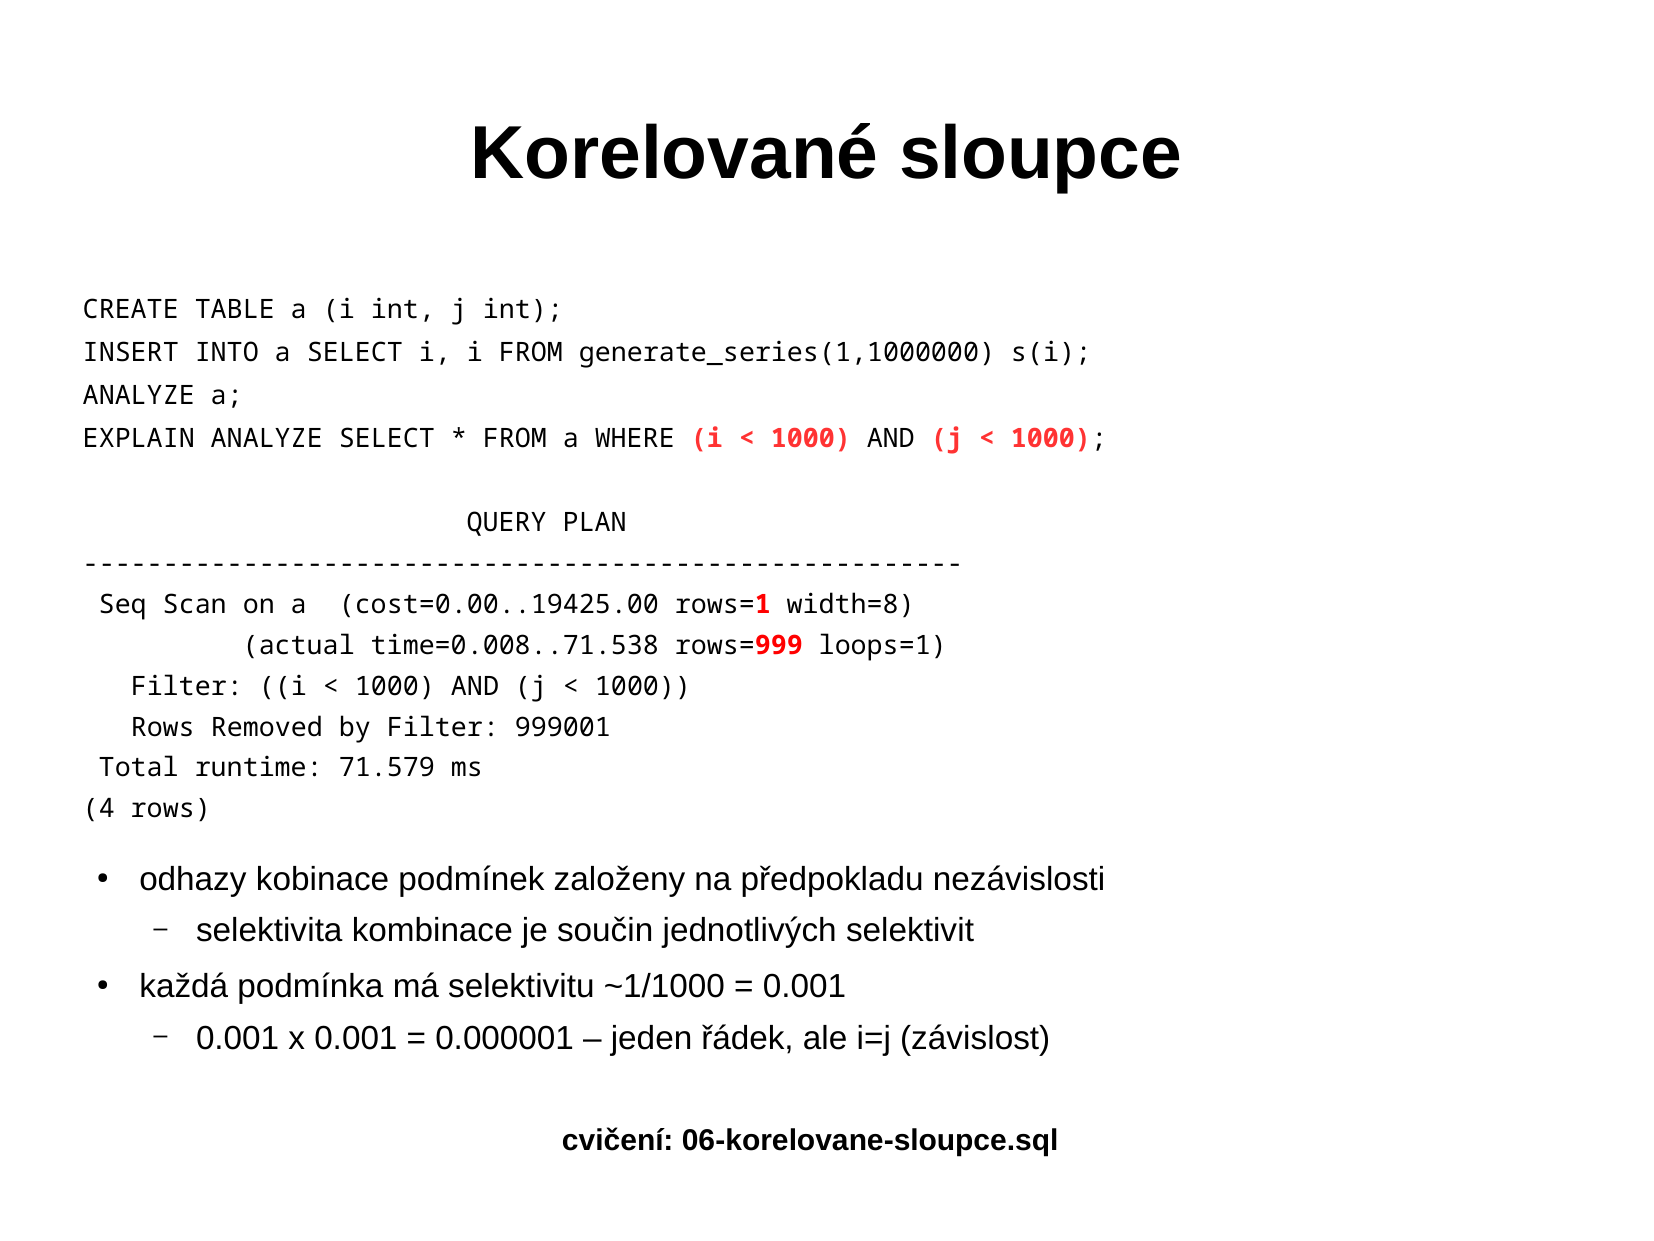

# Korelované sloupce
CREATE TABLE a (i int, j int);
INSERT INTO a SELECT i, i FROM generate_series(1,1000000) s(i);
ANALYZE a;
EXPLAIN ANALYZE SELECT * FROM a WHERE (i < 1000) AND (j < 1000);
 QUERY PLAN
-------------------------------------------------------
 Seq Scan on a (cost=0.00..19425.00 rows=1 width=8)
 (actual time=0.008..71.538 rows=999 loops=1)
 Filter: ((i < 1000) AND (j < 1000))
 Rows Removed by Filter: 999001
 Total runtime: 71.579 ms
(4 rows)
odhazy kobinace podmínek založeny na předpokladu nezávislosti
selektivita kombinace je součin jednotlivých selektivit
každá podmínka má selektivitu ~1/1000 = 0.001
0.001 x 0.001 = 0.000001 – jeden řádek, ale i=j (závislost)
cvičení: 06-korelovane-sloupce.sql